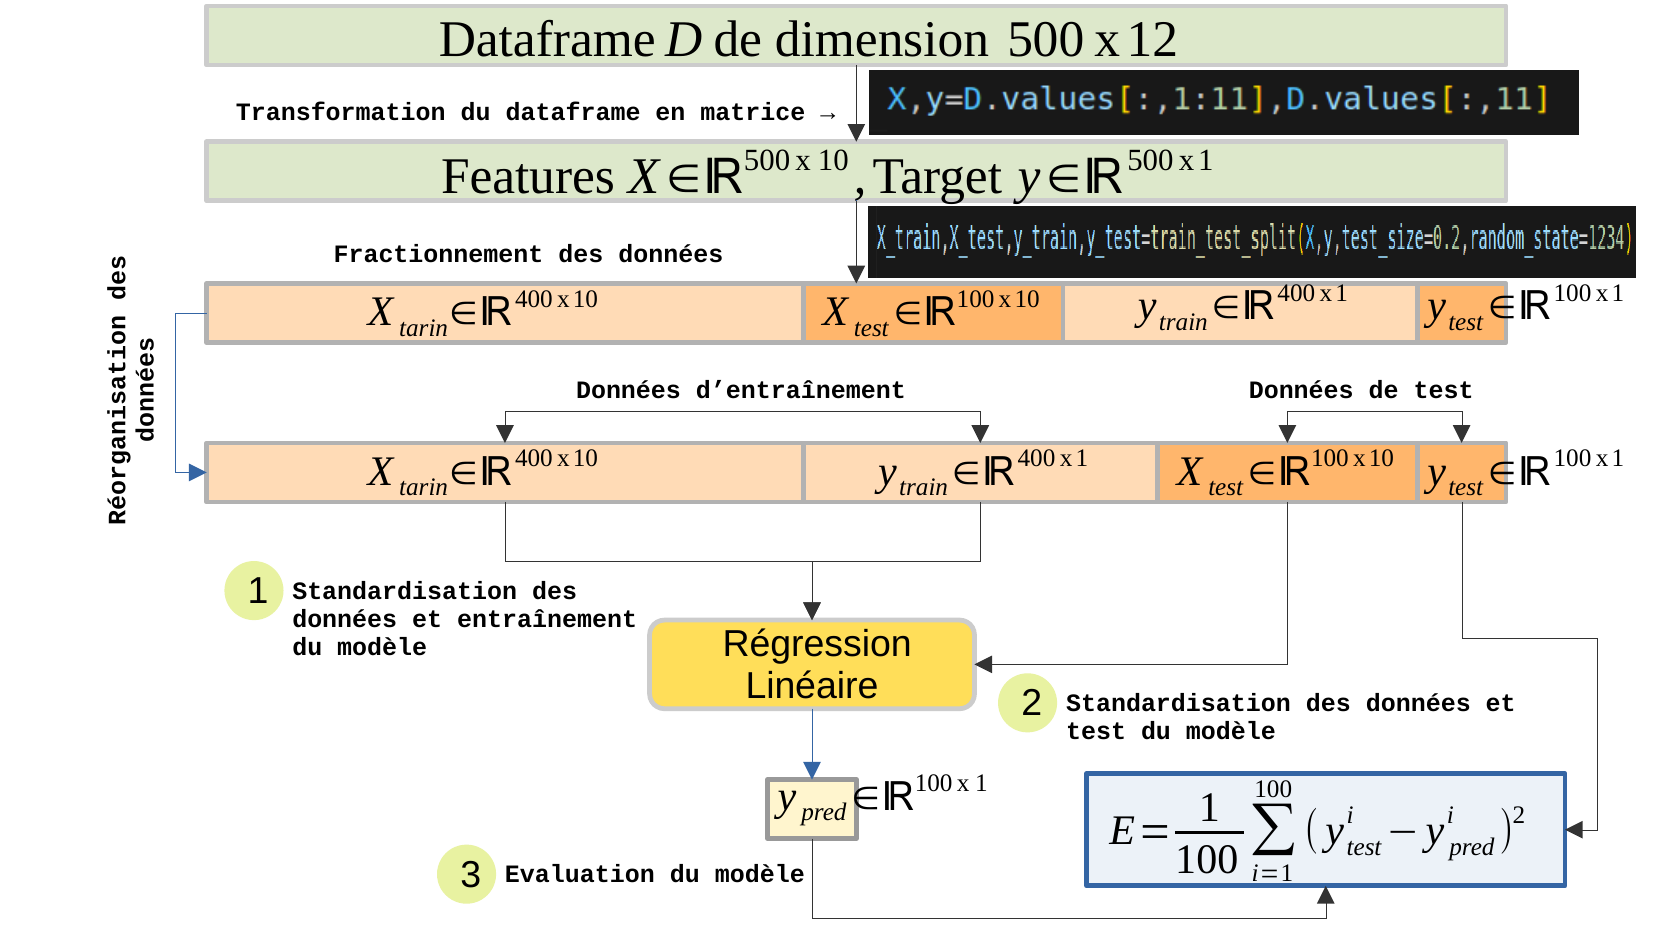

Transformation du dataframe en matrice →
Fractionnement des données
Réorganisation des données
Données d’entraînement
Données de test
1
Standardisation des données et entraînement du modèle
 Régression
Linéaire
2
Standardisation des données et test du modèle
3
Evaluation du modèle